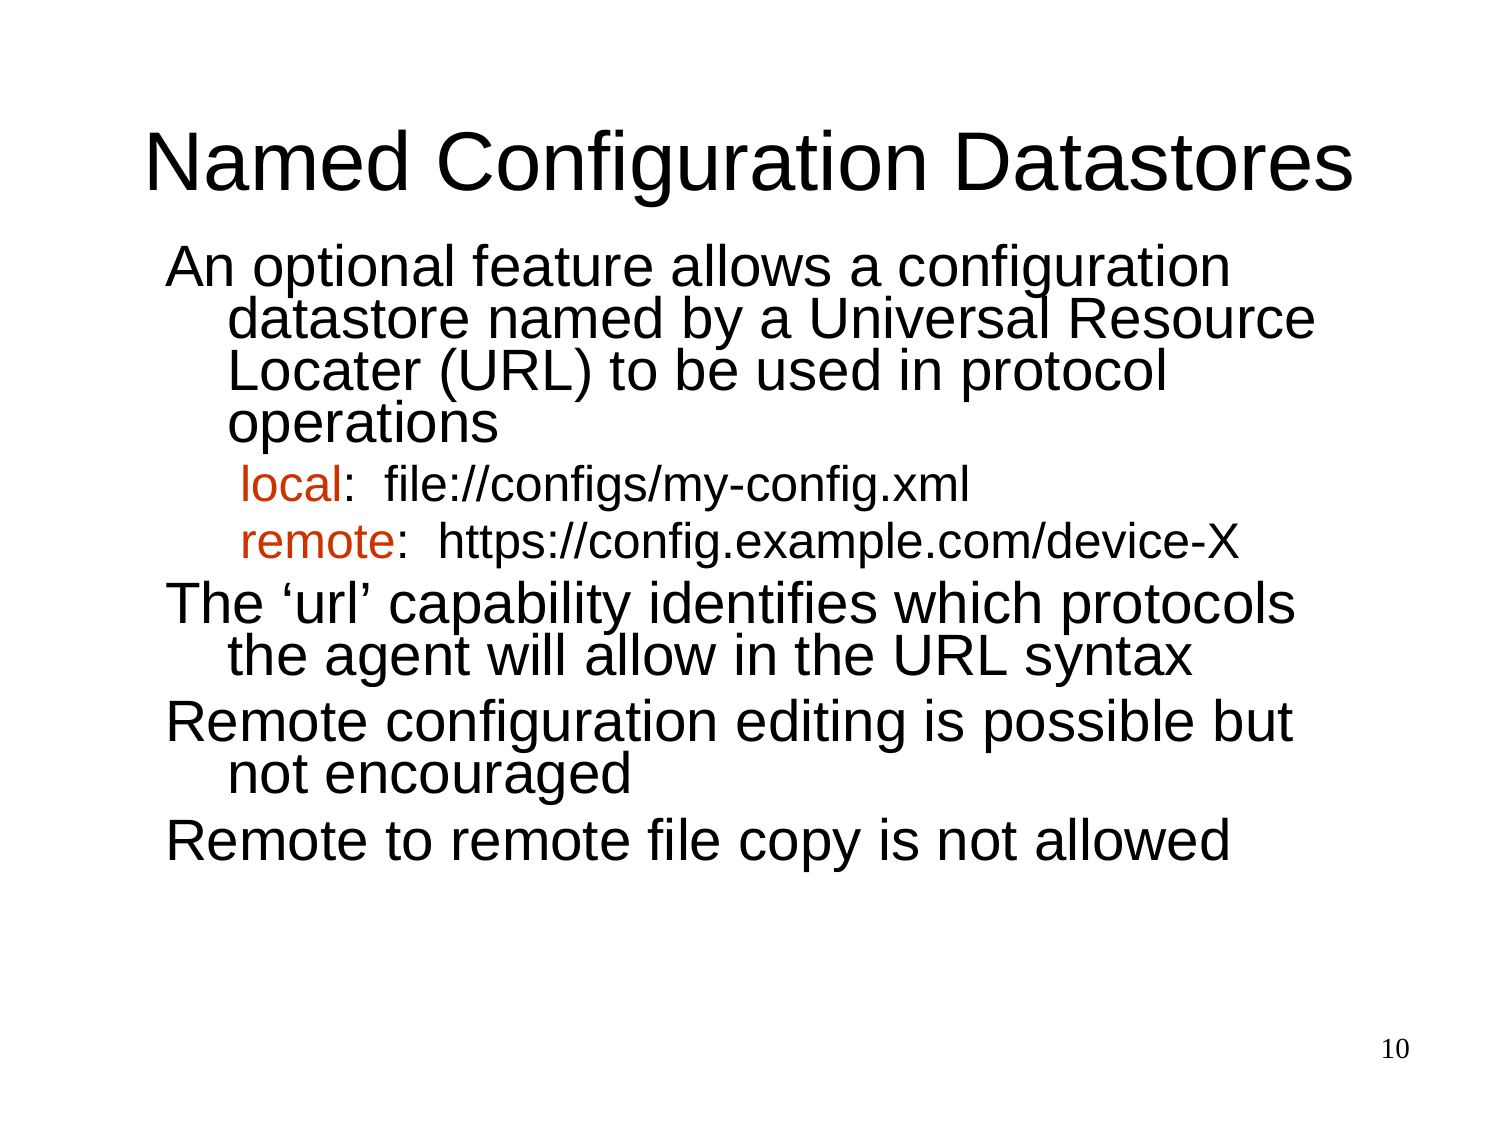

# Named Configuration Datastores
An optional feature allows a configuration datastore named by a Universal Resource Locater (URL) to be used in protocol operations
local: file://configs/my-config.xml
remote: https://config.example.com/device-X
The ‘url’ capability identifies which protocols the agent will allow in the URL syntax
Remote configuration editing is possible but not encouraged
Remote to remote file copy is not allowed
10